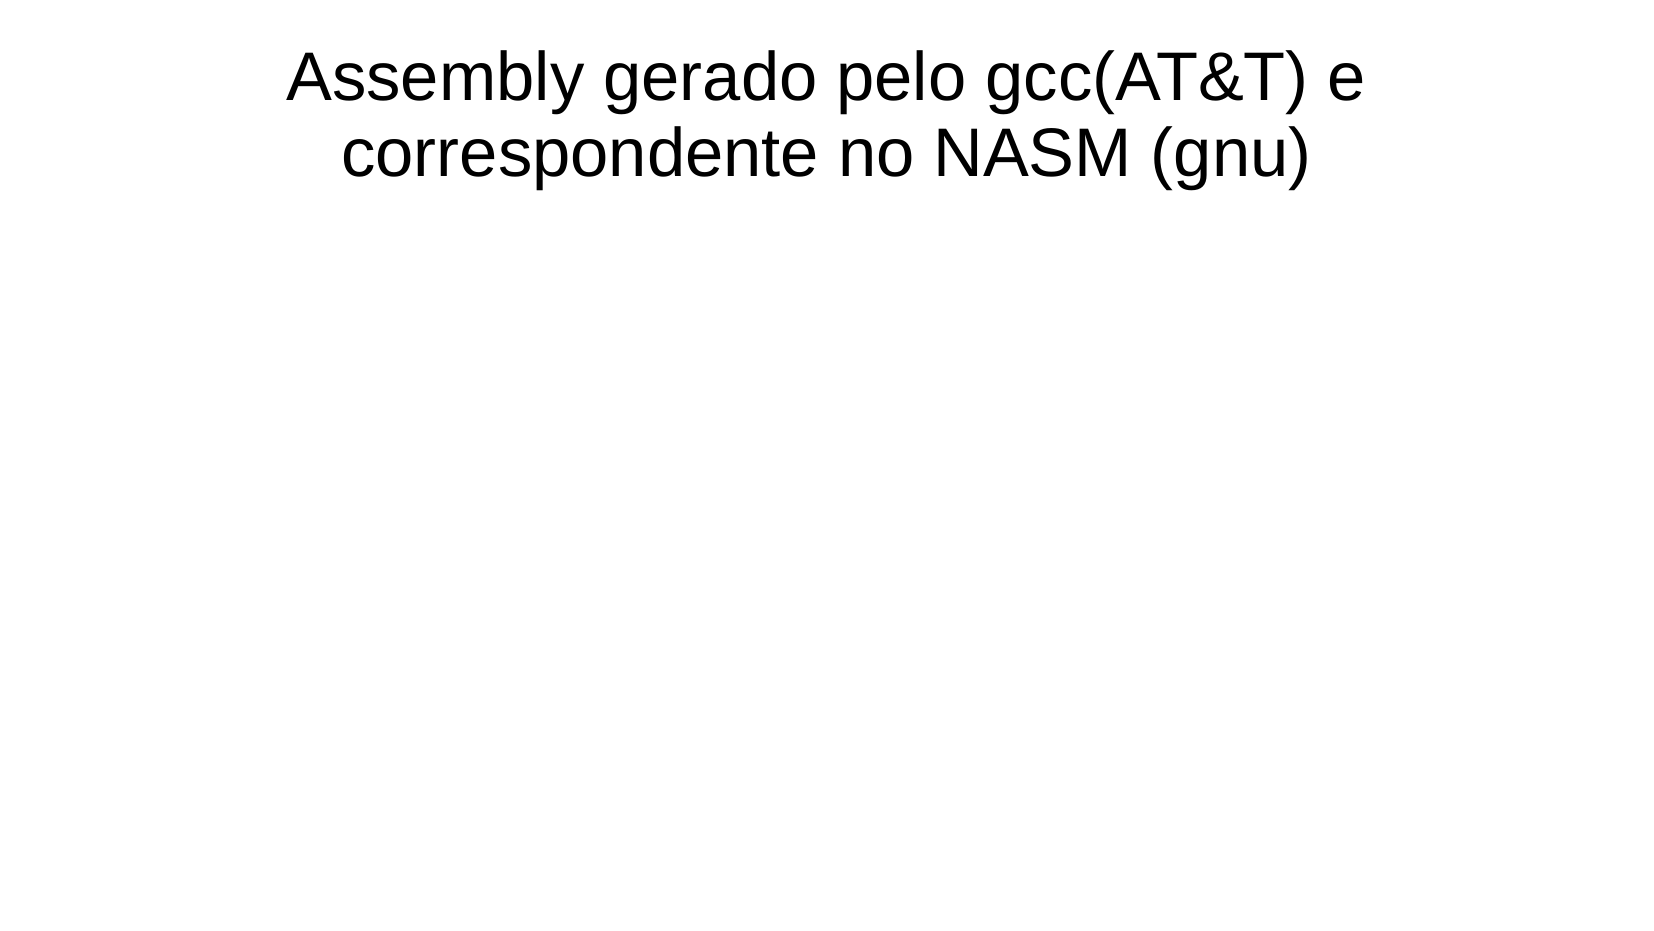

# Assembly gerado pelo gcc(AT&T) e correspondente no NASM (gnu)